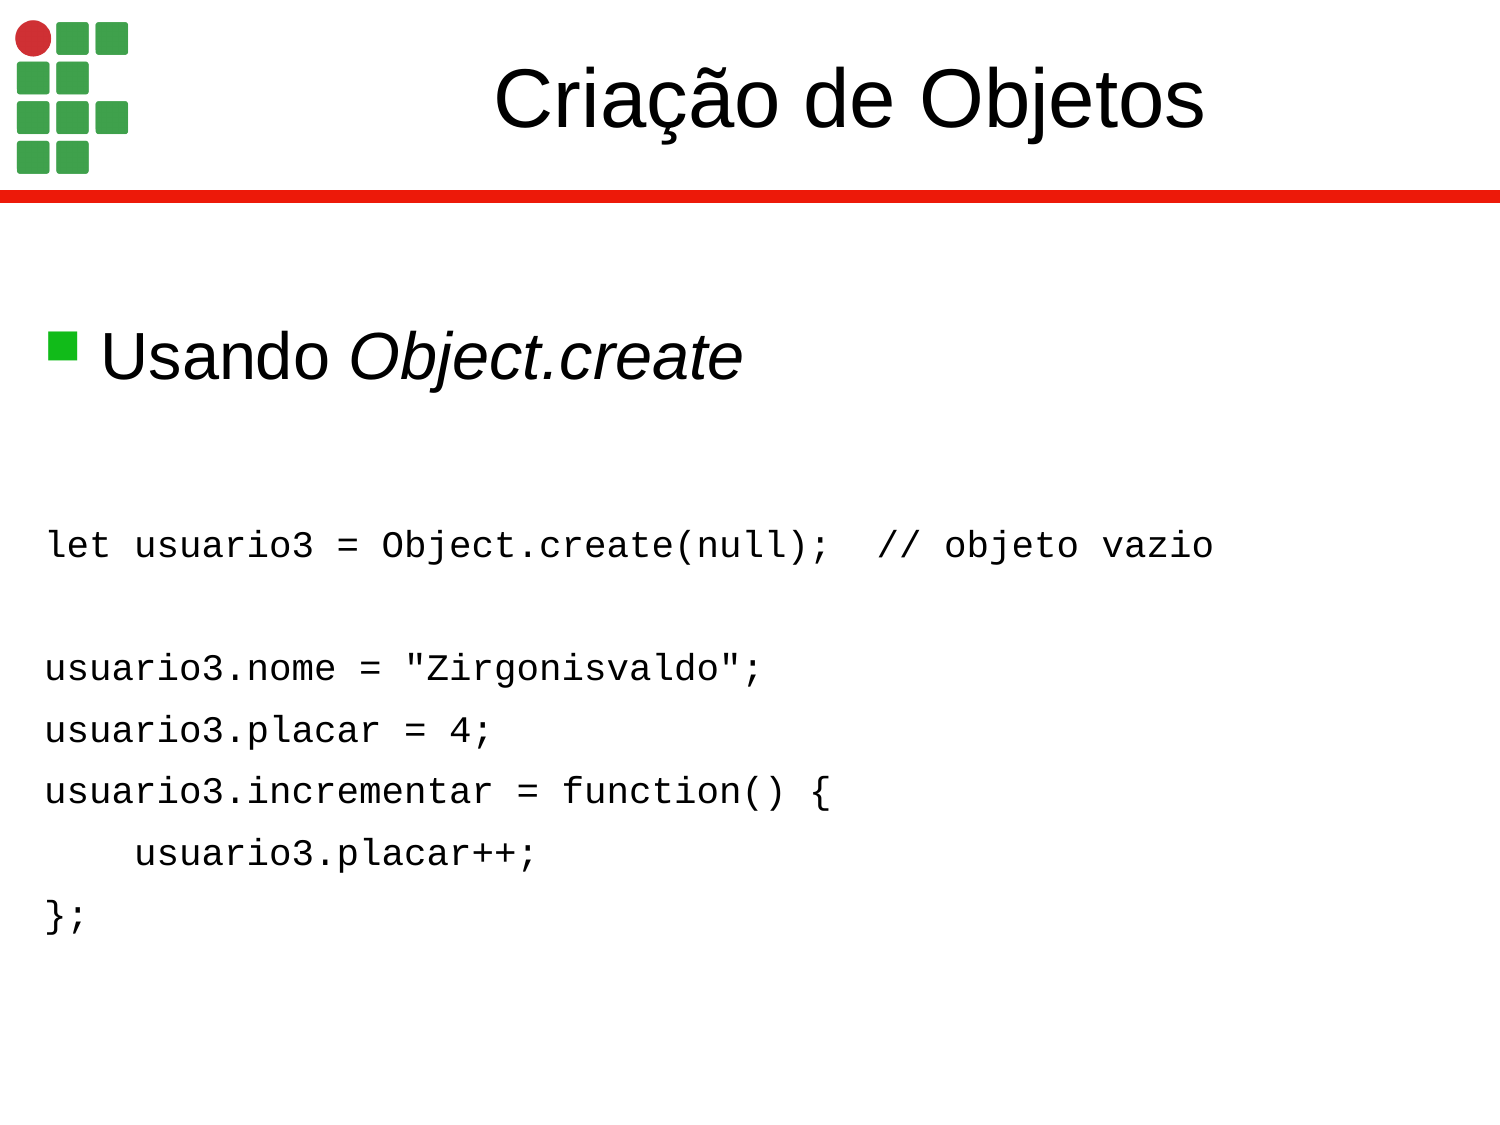

# Criação de Objetos
Usando Object.create
let usuario3 = Object.create(null); // objeto vazio
usuario3.nome = "Zirgonisvaldo";
usuario3.placar = 4;
usuario3.incrementar = function() {
 usuario3.placar++;
};